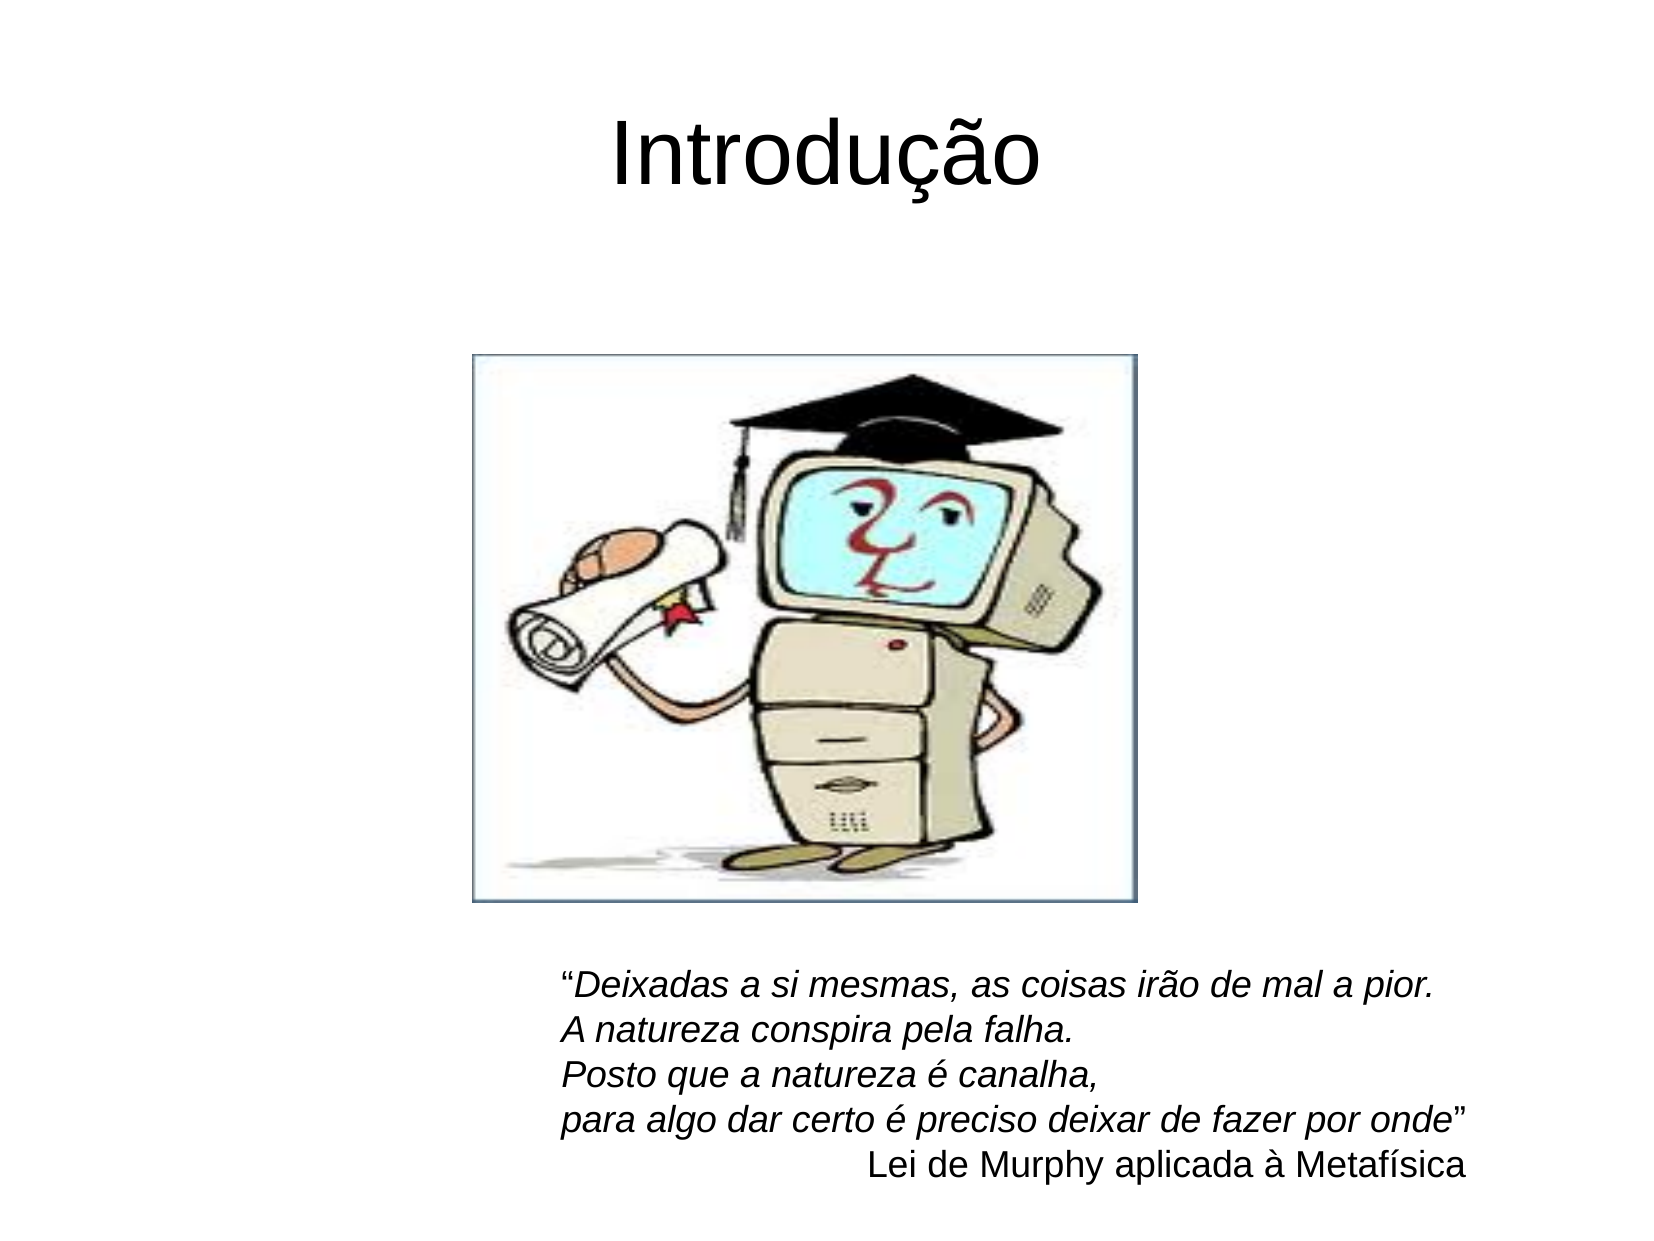

# Introdução
“Deixadas a si mesmas, as coisas irão de mal a pior.
A natureza conspira pela falha.
Posto que a natureza é canalha,
para algo dar certo é preciso deixar de fazer por onde”
Lei de Murphy aplicada à Metafísica